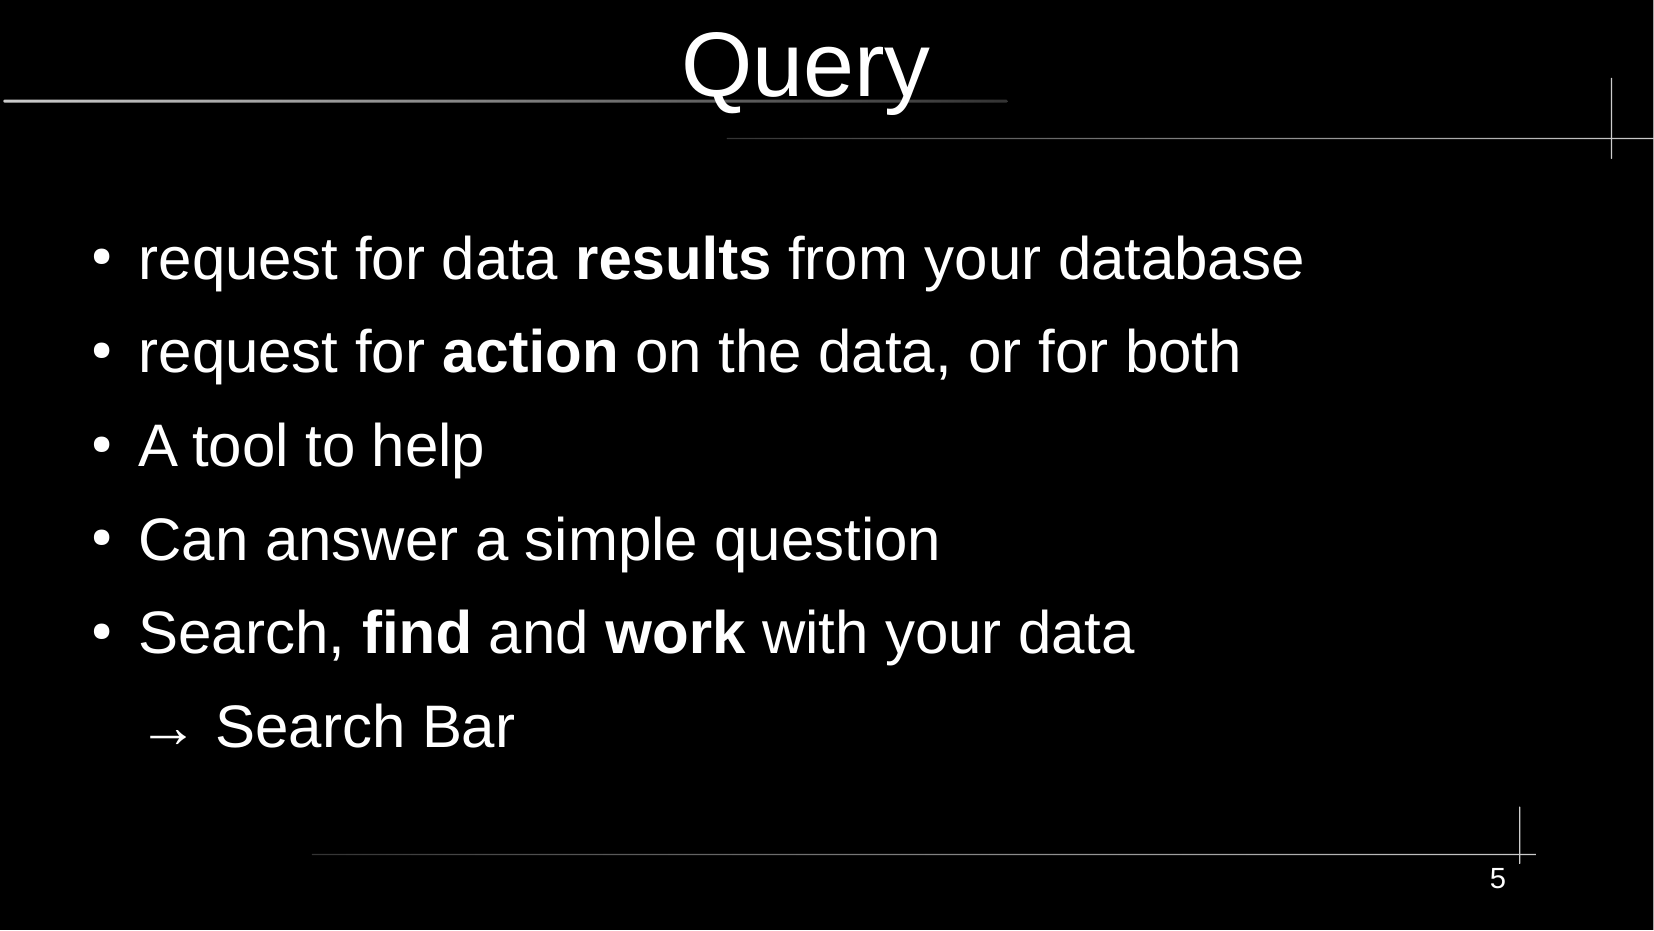

# Query
request for data results from your database
request for action on the data, or for both
A tool to help
Can answer a simple question
Search, find and work with your data
→ Search Bar
5